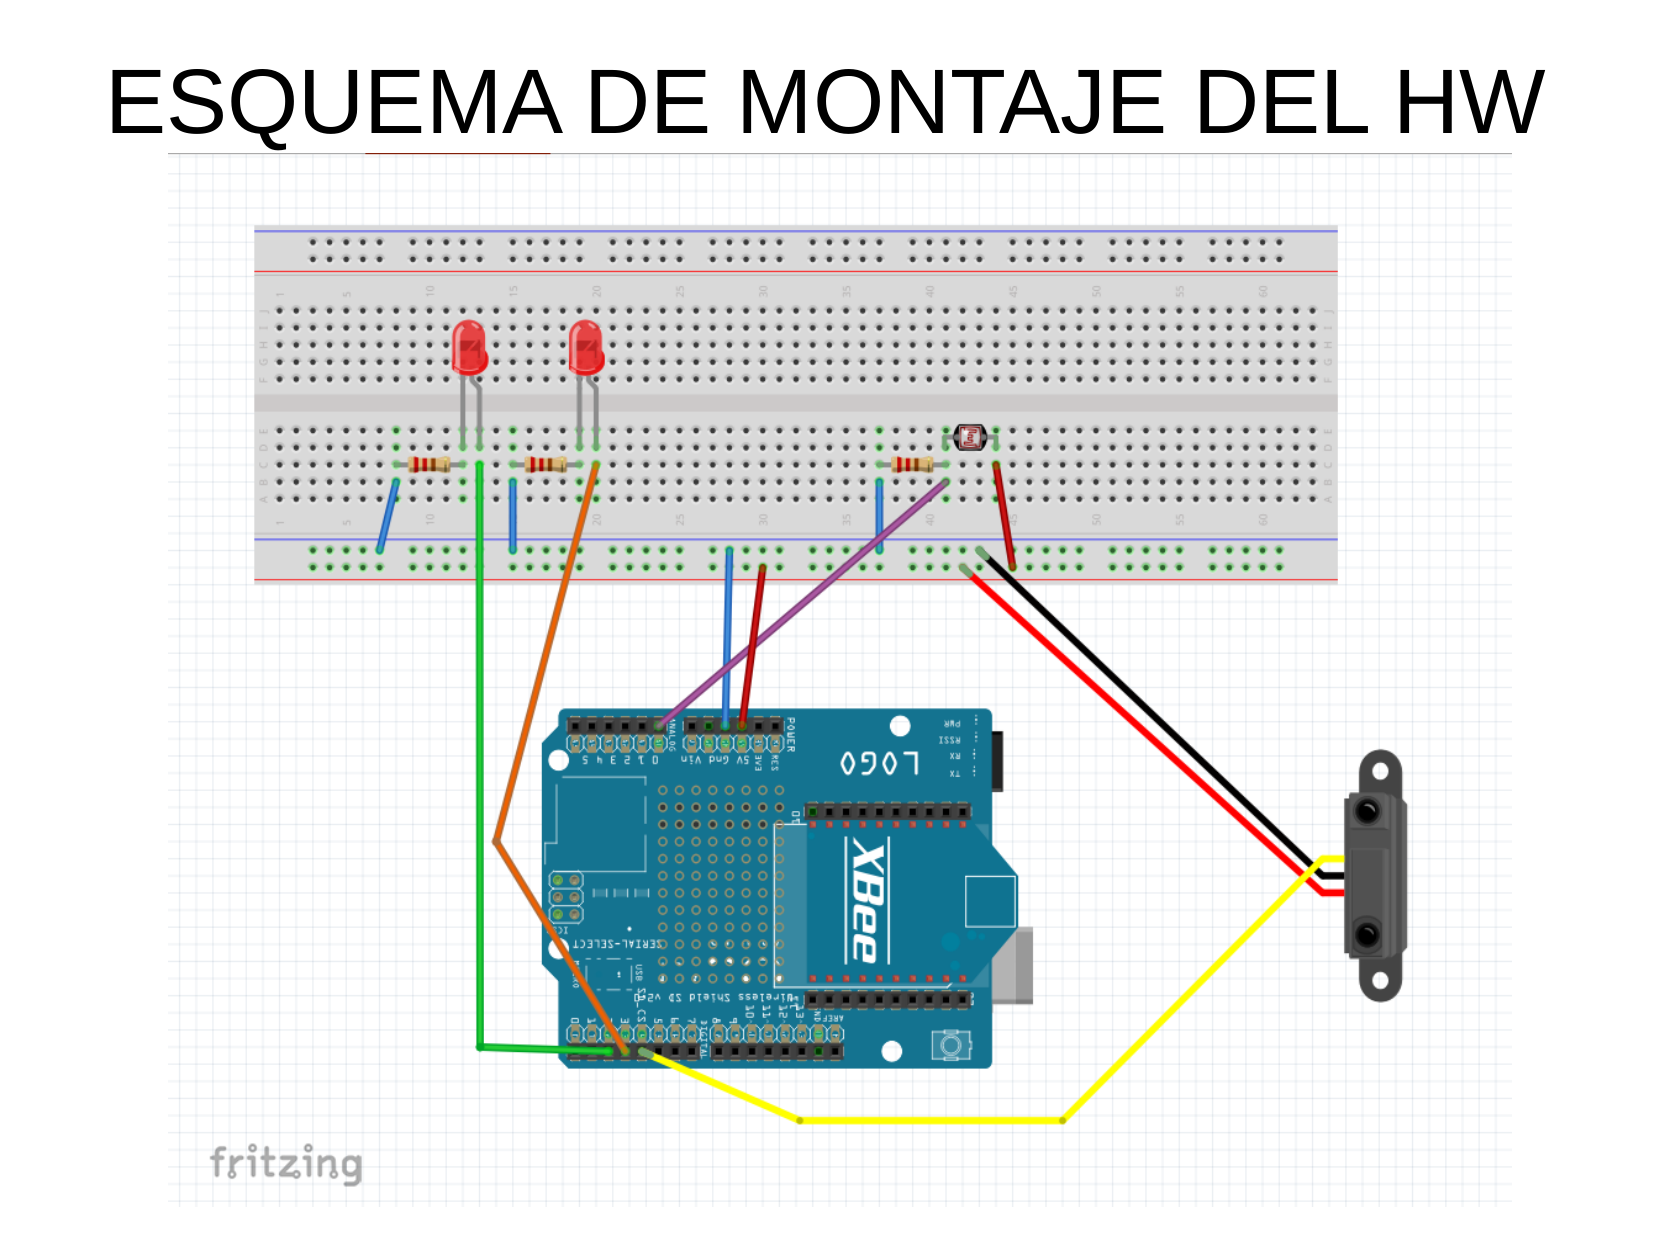

# ESQUEMA DE MONTAJE DEL HW SENSOR